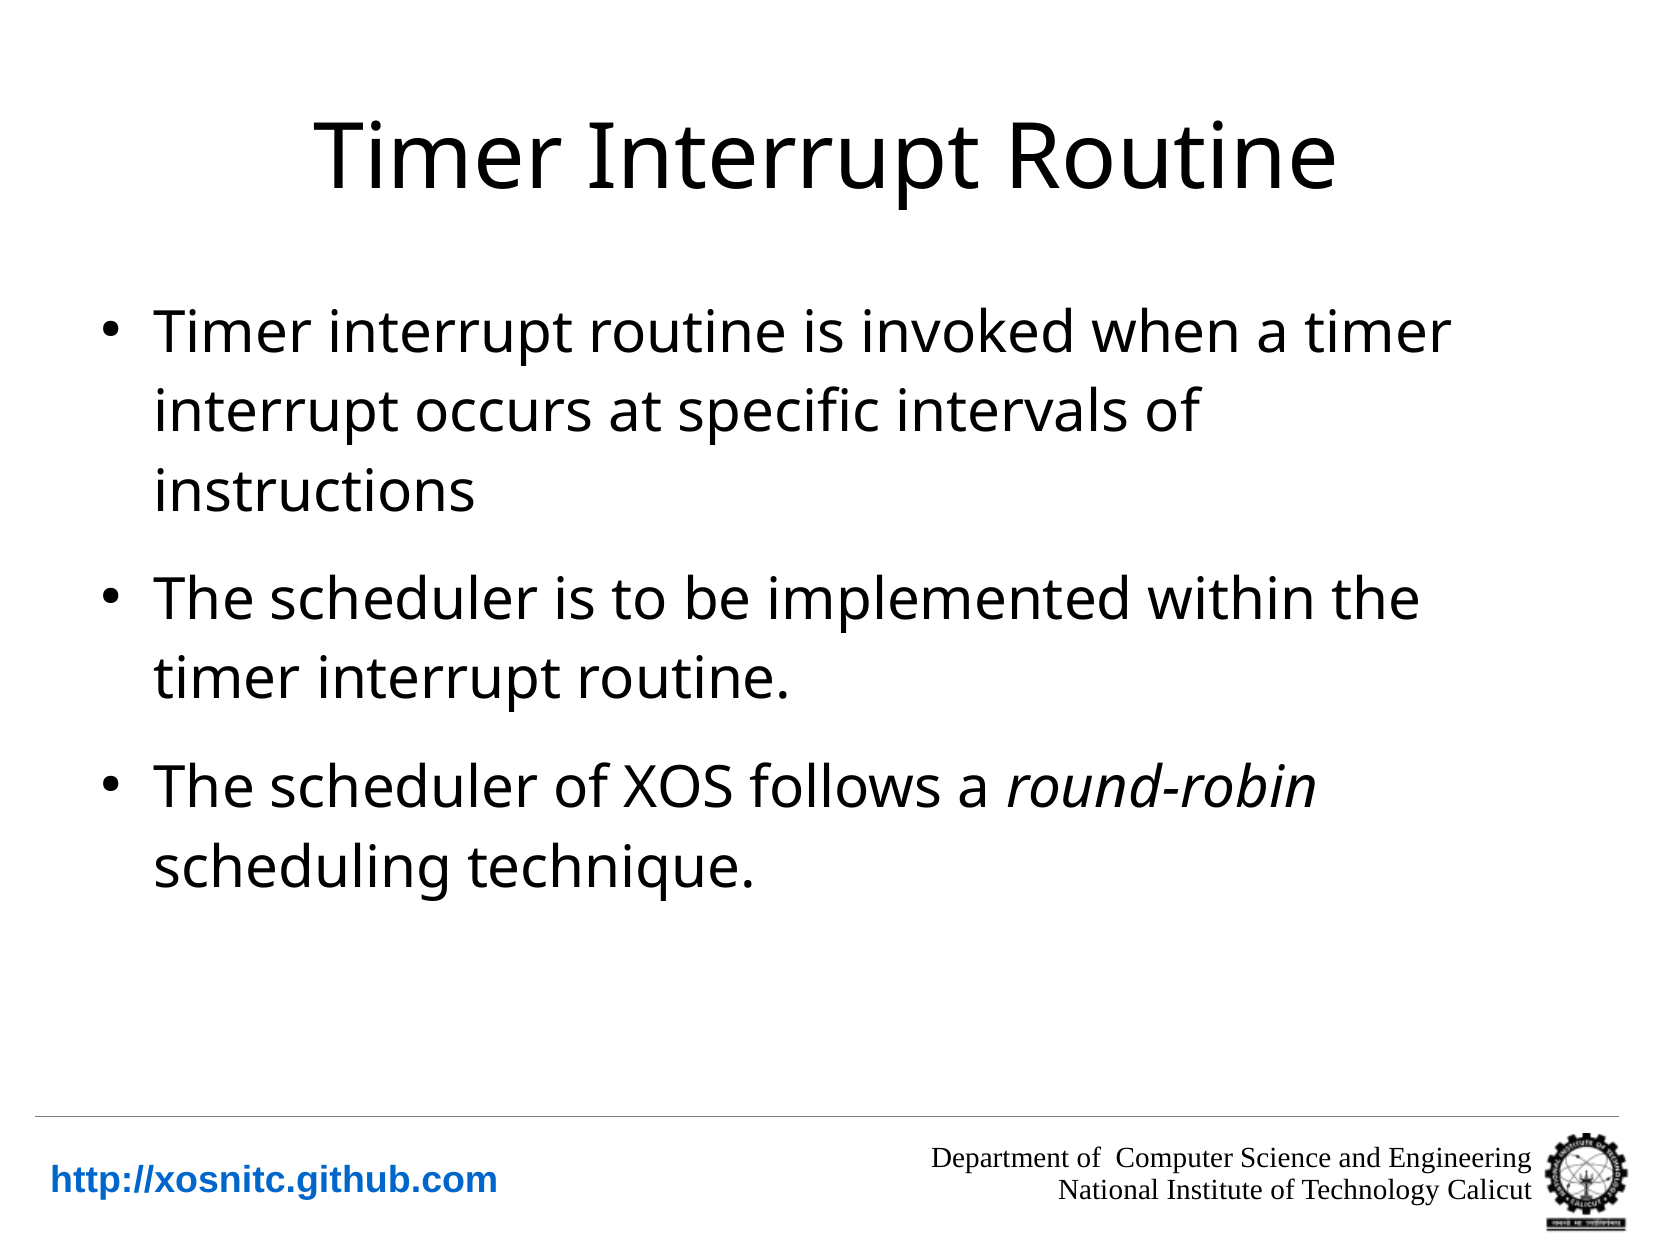

# Timer Interrupt Routine
Timer interrupt routine is invoked when a timer interrupt occurs at specific intervals of instructions
The scheduler is to be implemented within the timer interrupt routine.
The scheduler of XOS follows a round-robin scheduling technique.